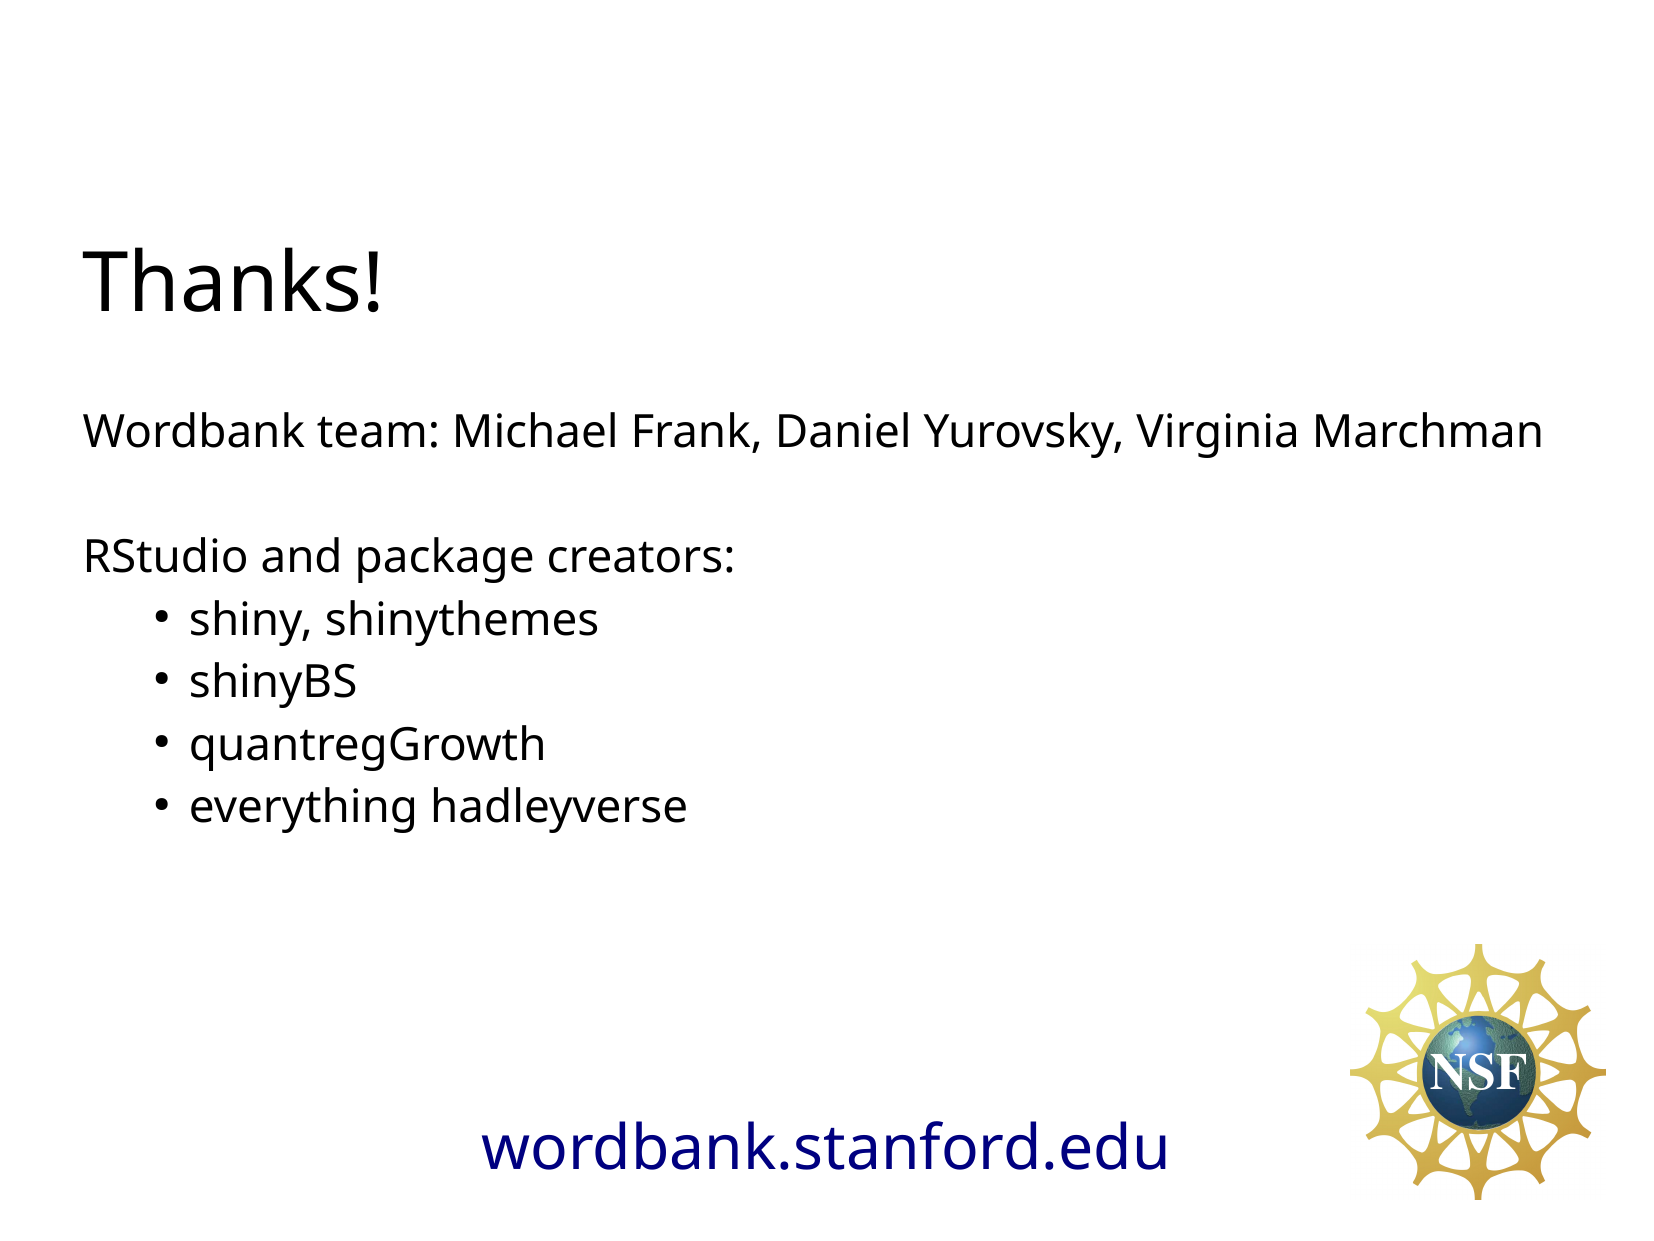

# Thanks!
Wordbank team: Michael Frank, Daniel Yurovsky, Virginia Marchman
RStudio and package creators:
shiny, shinythemes
shinyBS
quantregGrowth
everything hadleyverse
wordbank.stanford.edu